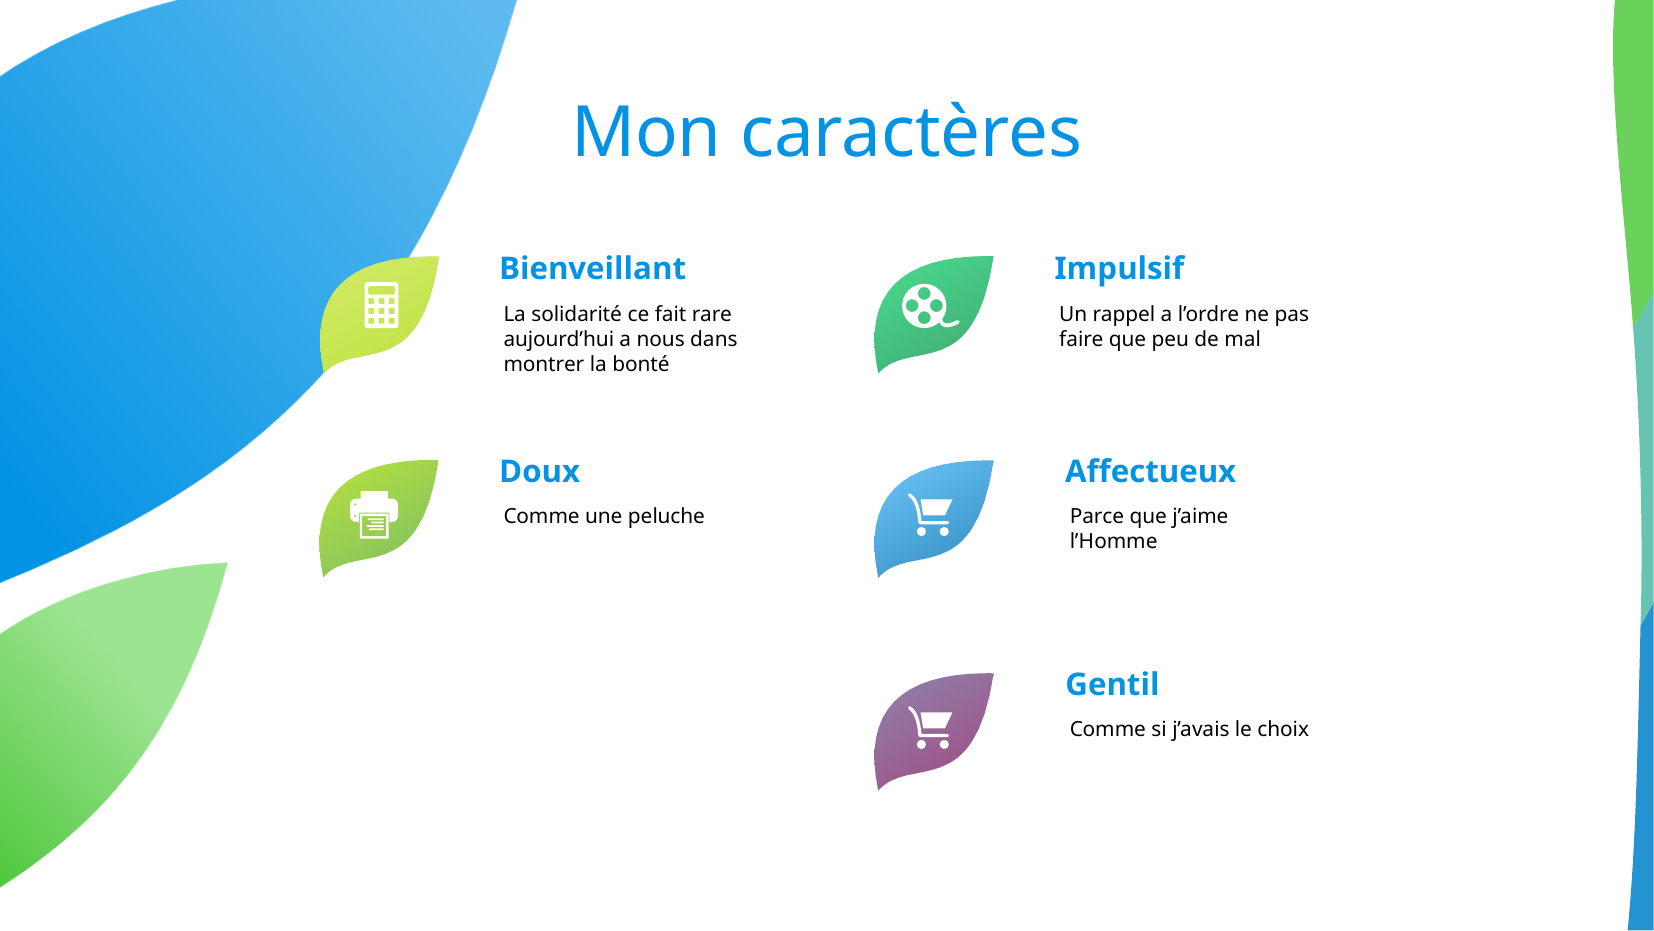

Mon caractères
Bienveillant
Impulsif
La solidarité ce fait rare aujourd’hui a nous dans montrer la bonté
Un rappel a l’ordre ne pas faire que peu de mal
Doux
Affectueux
Comme une peluche
Parce que j’aime l’Homme
Gentil
Comme si j’avais le choix